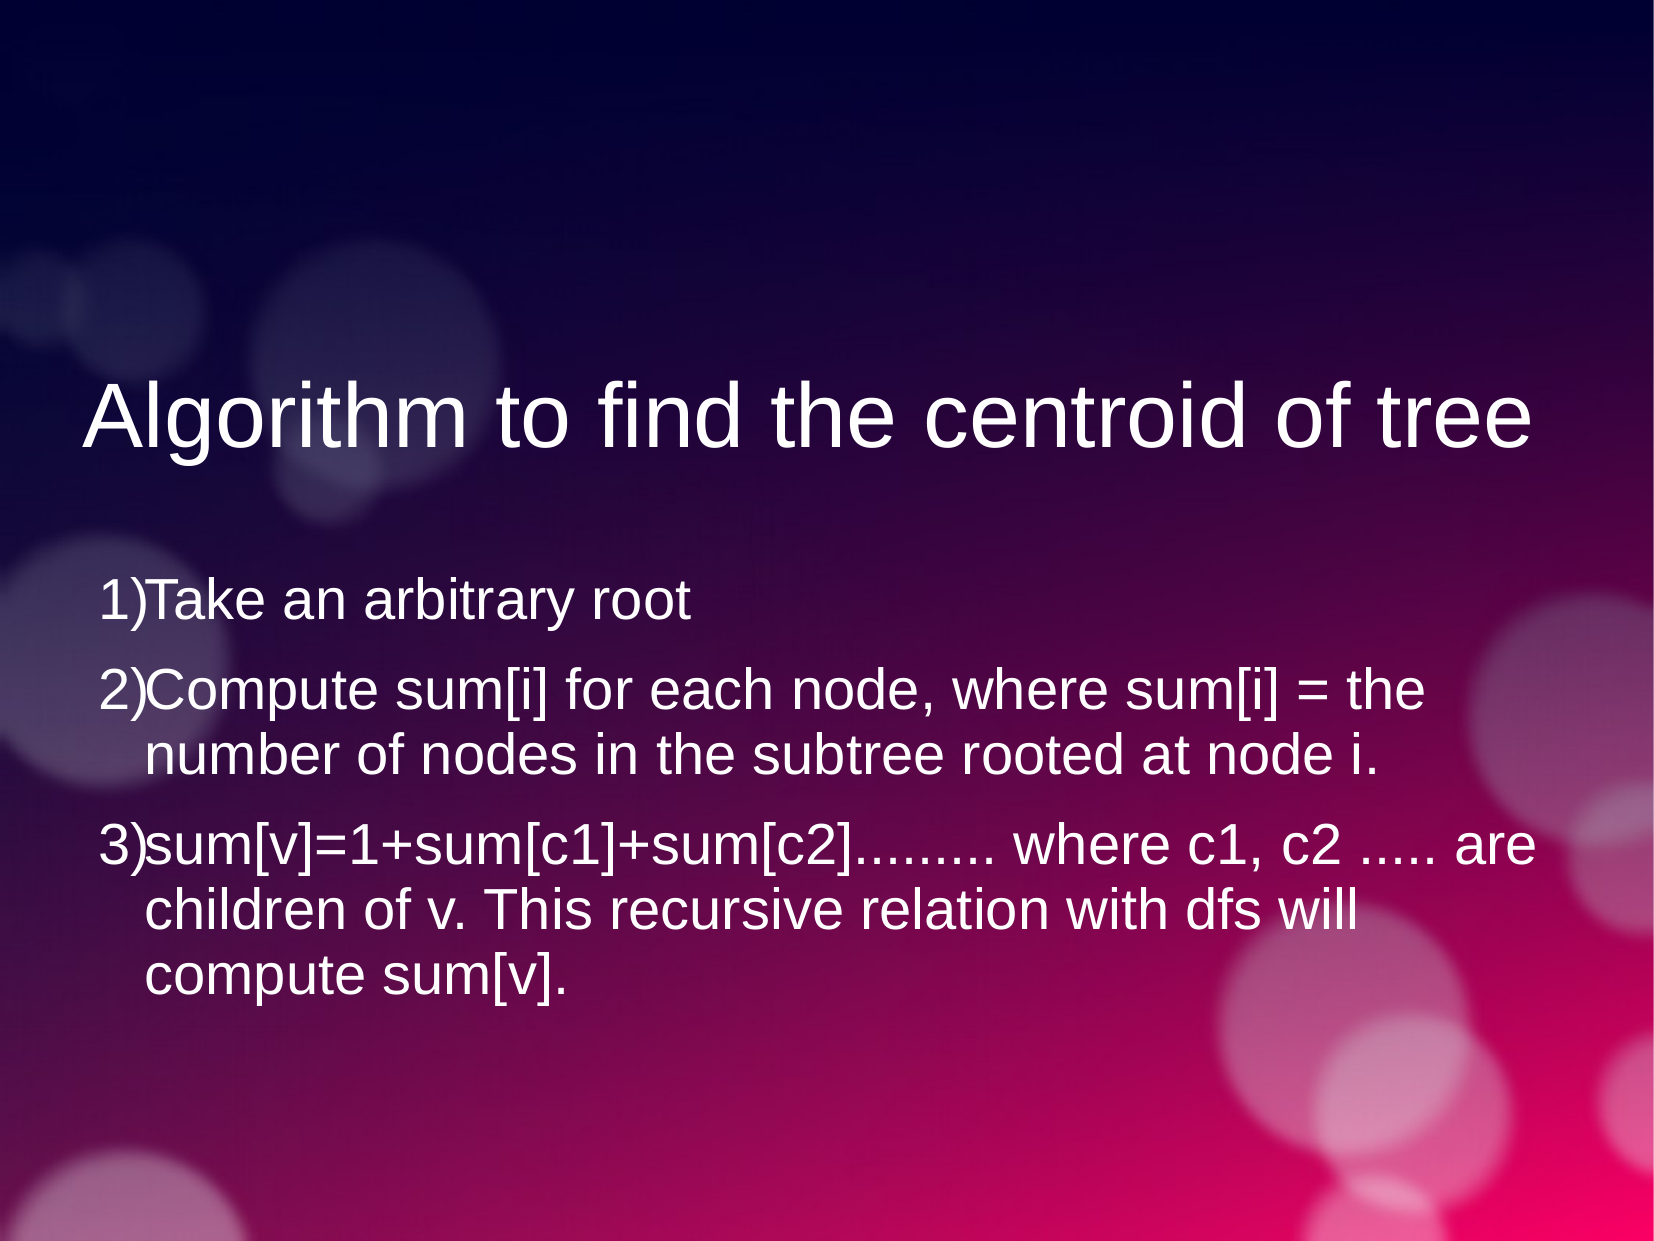

# Algorithm to find the centroid of tree
Take an arbitrary root
Compute sum[i] for each node, where sum[i] = the number of nodes in the subtree rooted at node i.
sum[v]=1+sum[c1]+sum[c2]......... where c1, c2 ..... are children of v. This recursive relation with dfs will compute sum[v].